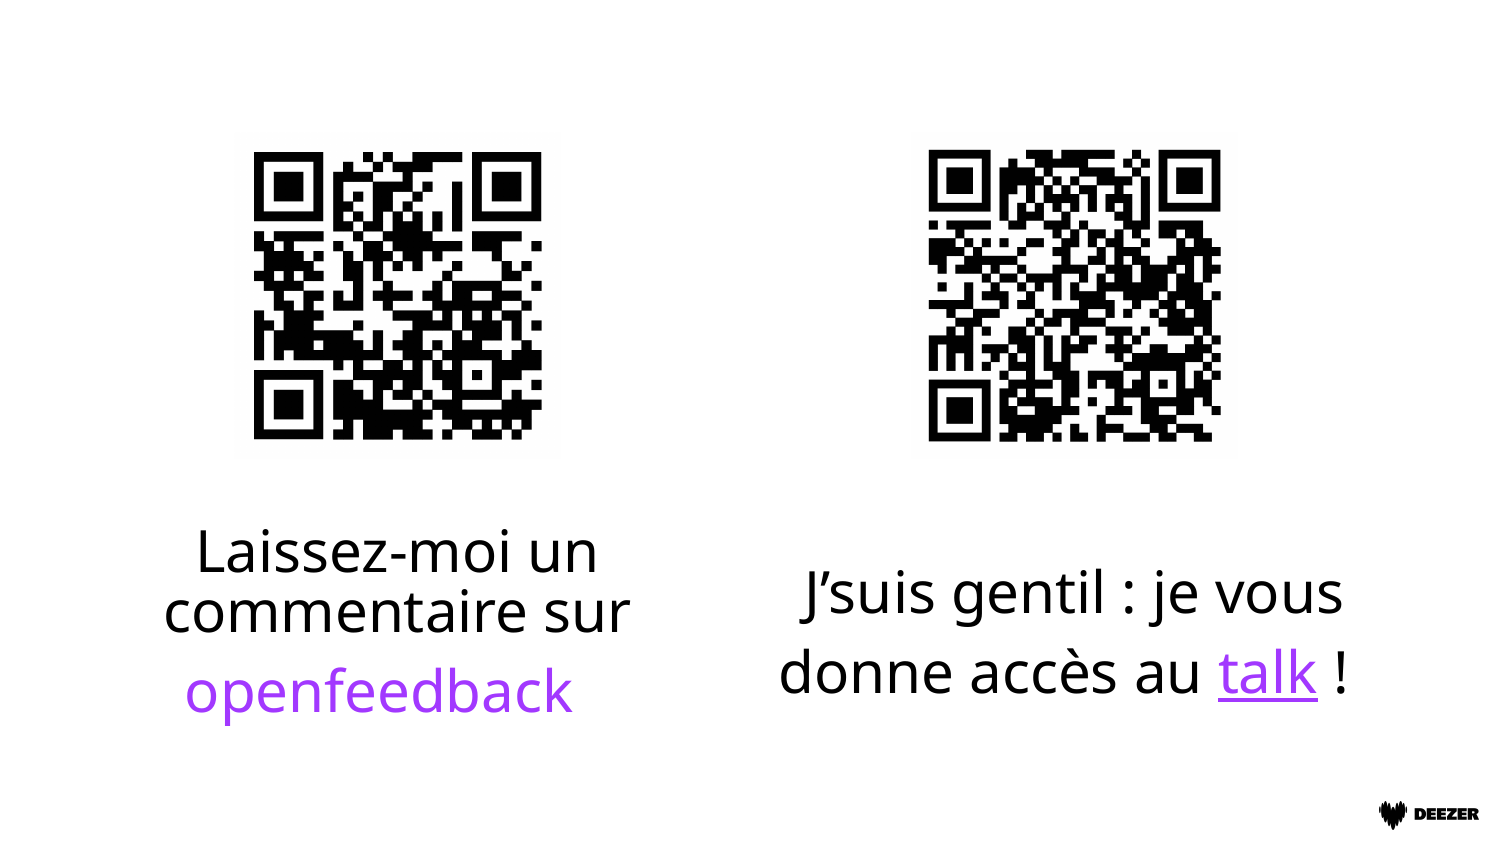

# Laissez-moi un commentaire sur openfeedback
J’suis gentil : je vous donne accès au talk !